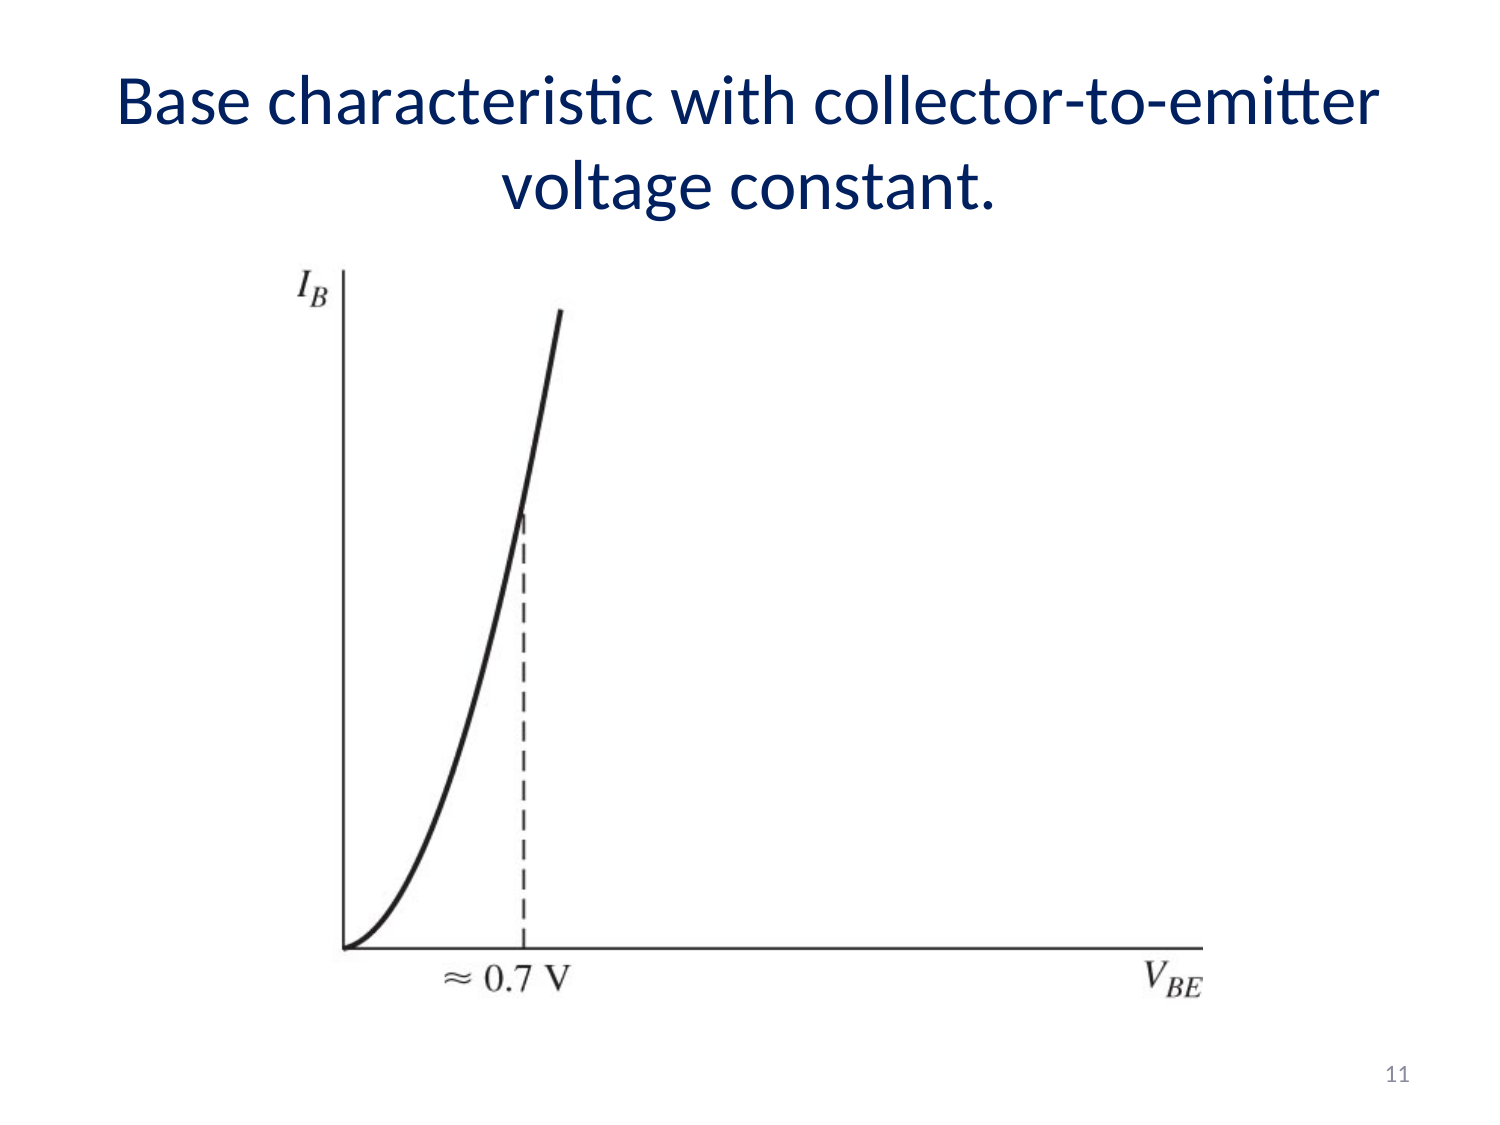

# Base characteristic with collector-to-emitter voltage constant.